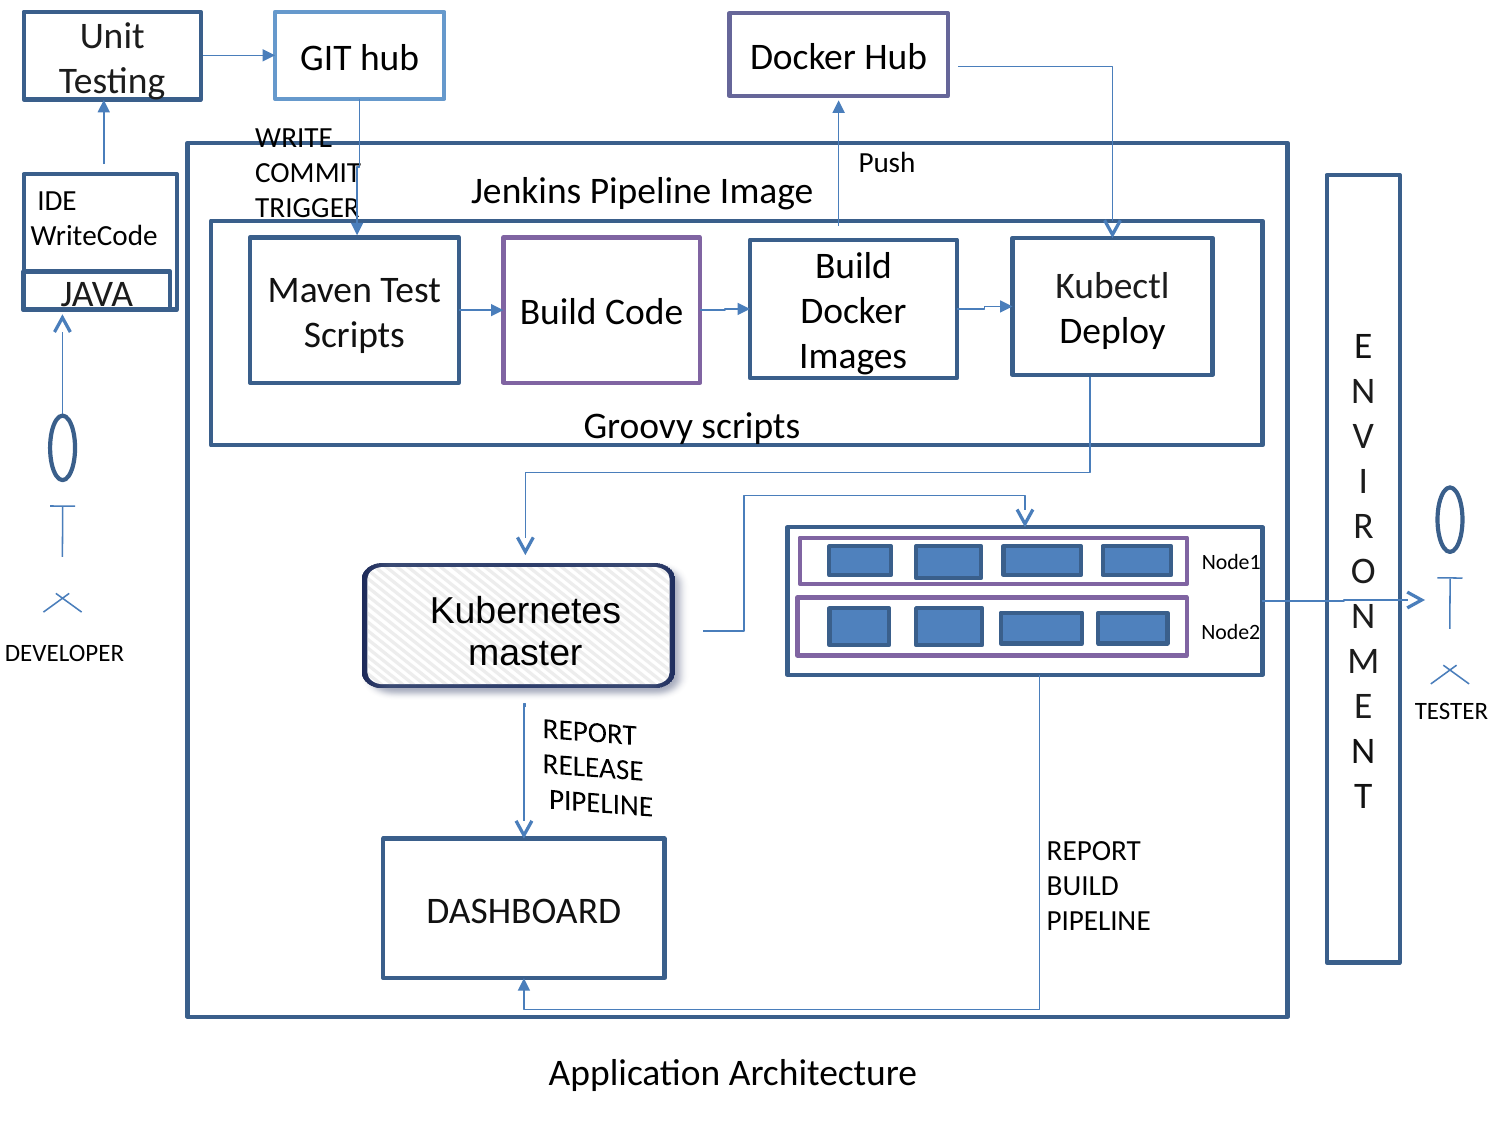

Unit Testing
GIT hub
Docker Hub
WRITE COMMIT
TRIGGER
Push
Jenkins Pipeline Image
 IDE WriteCode
E
NV
I
RONME
N
T
Maven Test
Scripts
Build Code
Kubectl Deploy
Build Docker Images
JAVA
Groovy scripts
Node1
Kubernetes
master
Node2
DEVELOPER
TESTER
REPORT
RELEASE
 PIPELINE
REPORT BUILD PIPELINE
DASHBOARD
 Application Architecture